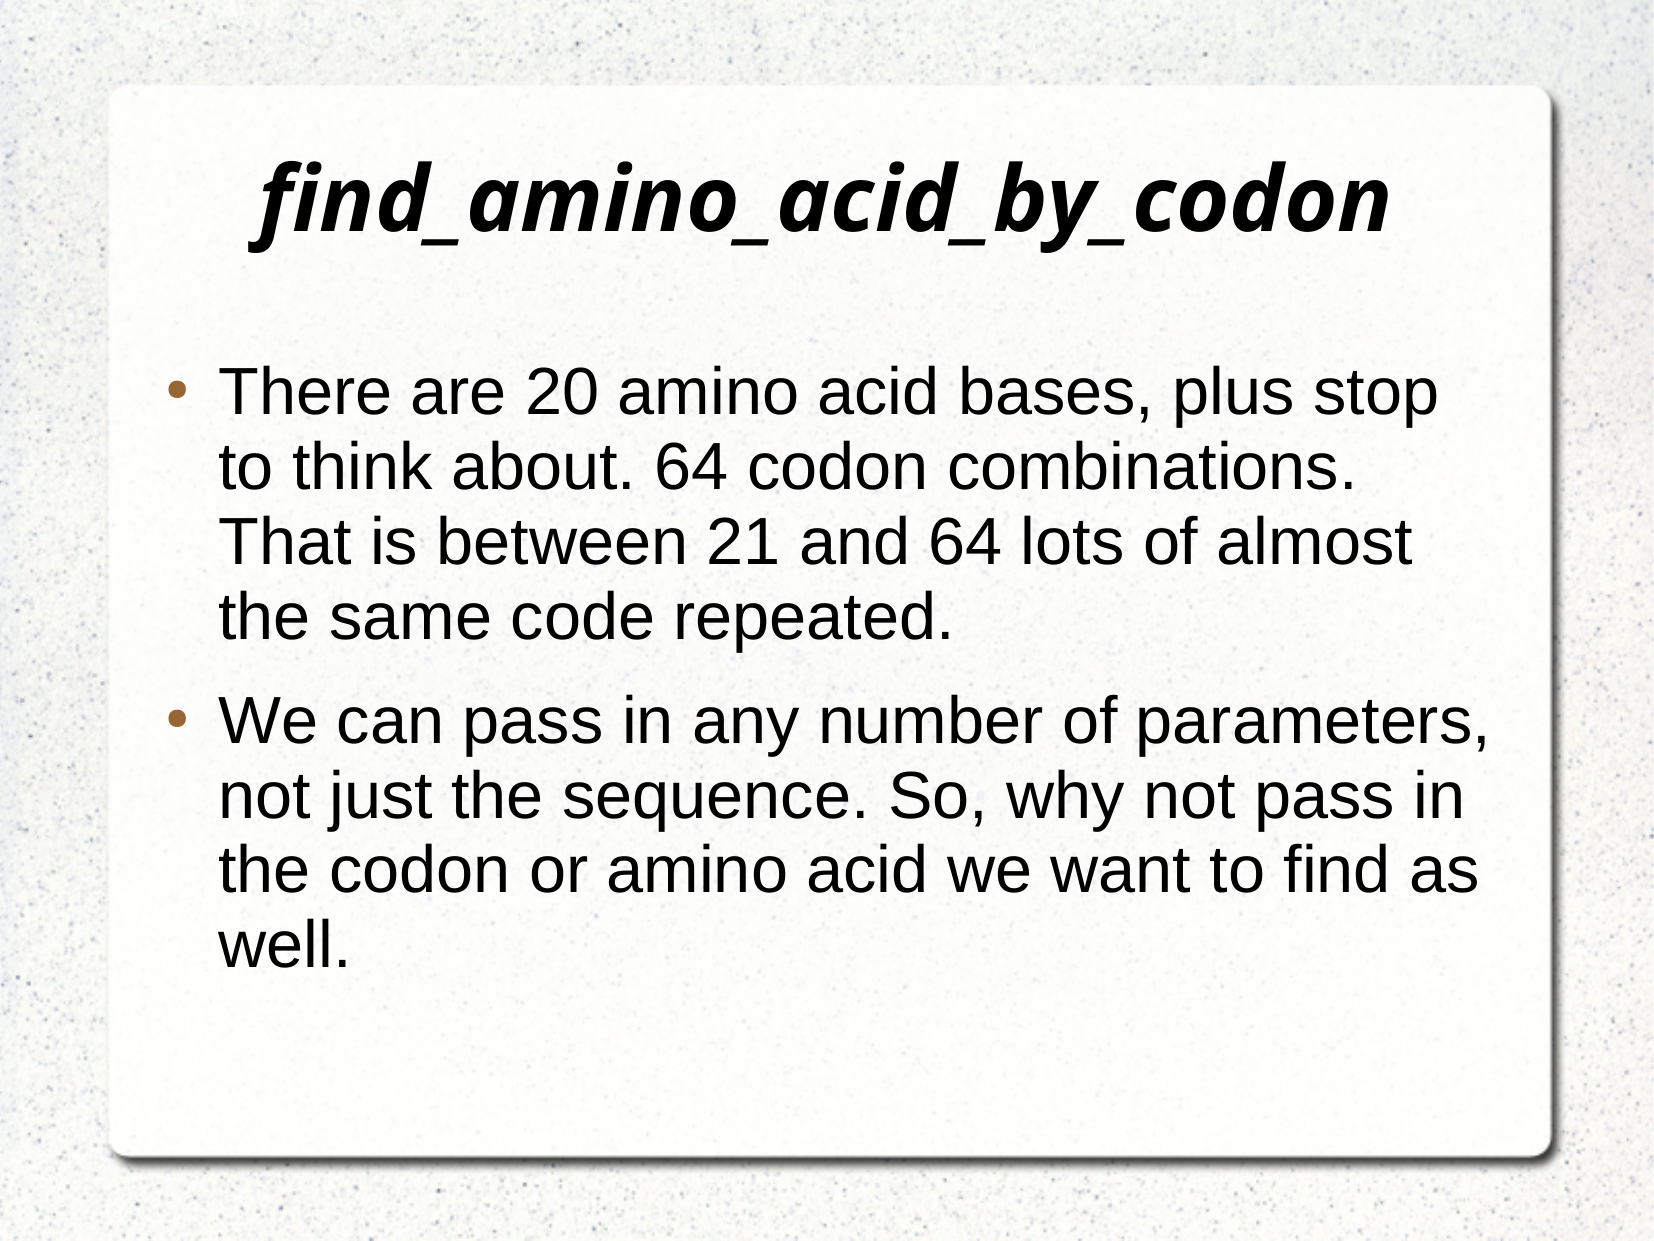

# find_amino_acid_by_codon
There are 20 amino acid bases, plus stop to think about. 64 codon combinations. That is between 21 and 64 lots of almost the same code repeated.
We can pass in any number of parameters, not just the sequence. So, why not pass in the codon or amino acid we want to find as well.